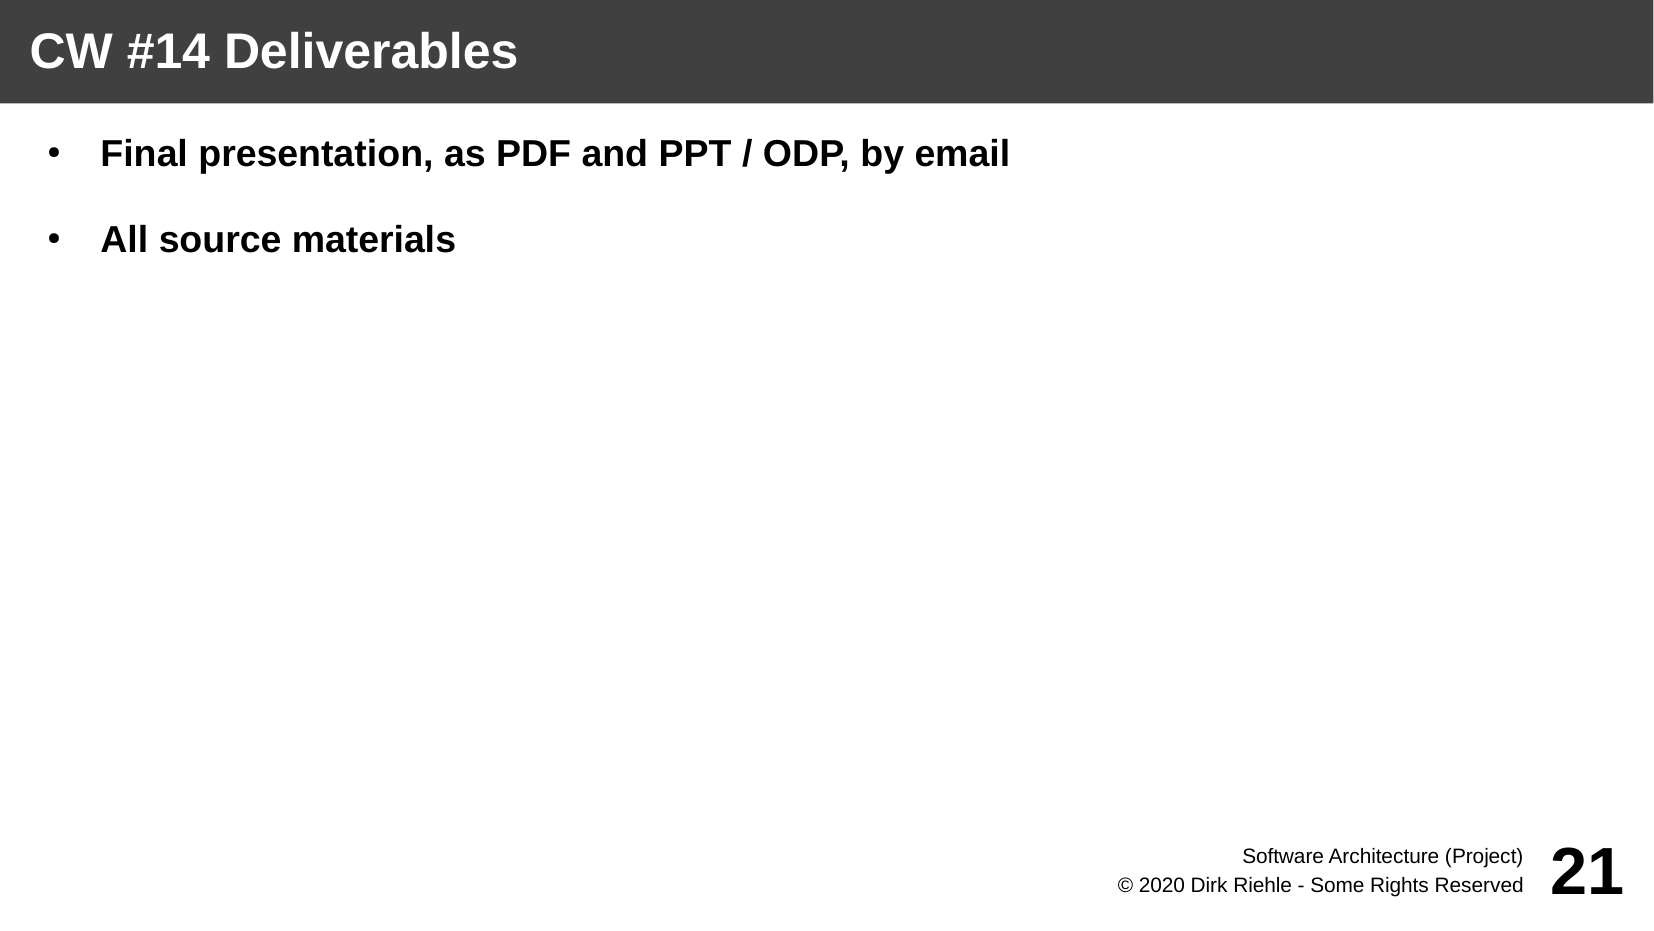

# CW #14 Deliverables
Final presentation, as PDF and PPT / ODP, by email
All source materials
Software Architecture (Project)
21
© 2020 Dirk Riehle - Some Rights Reserved